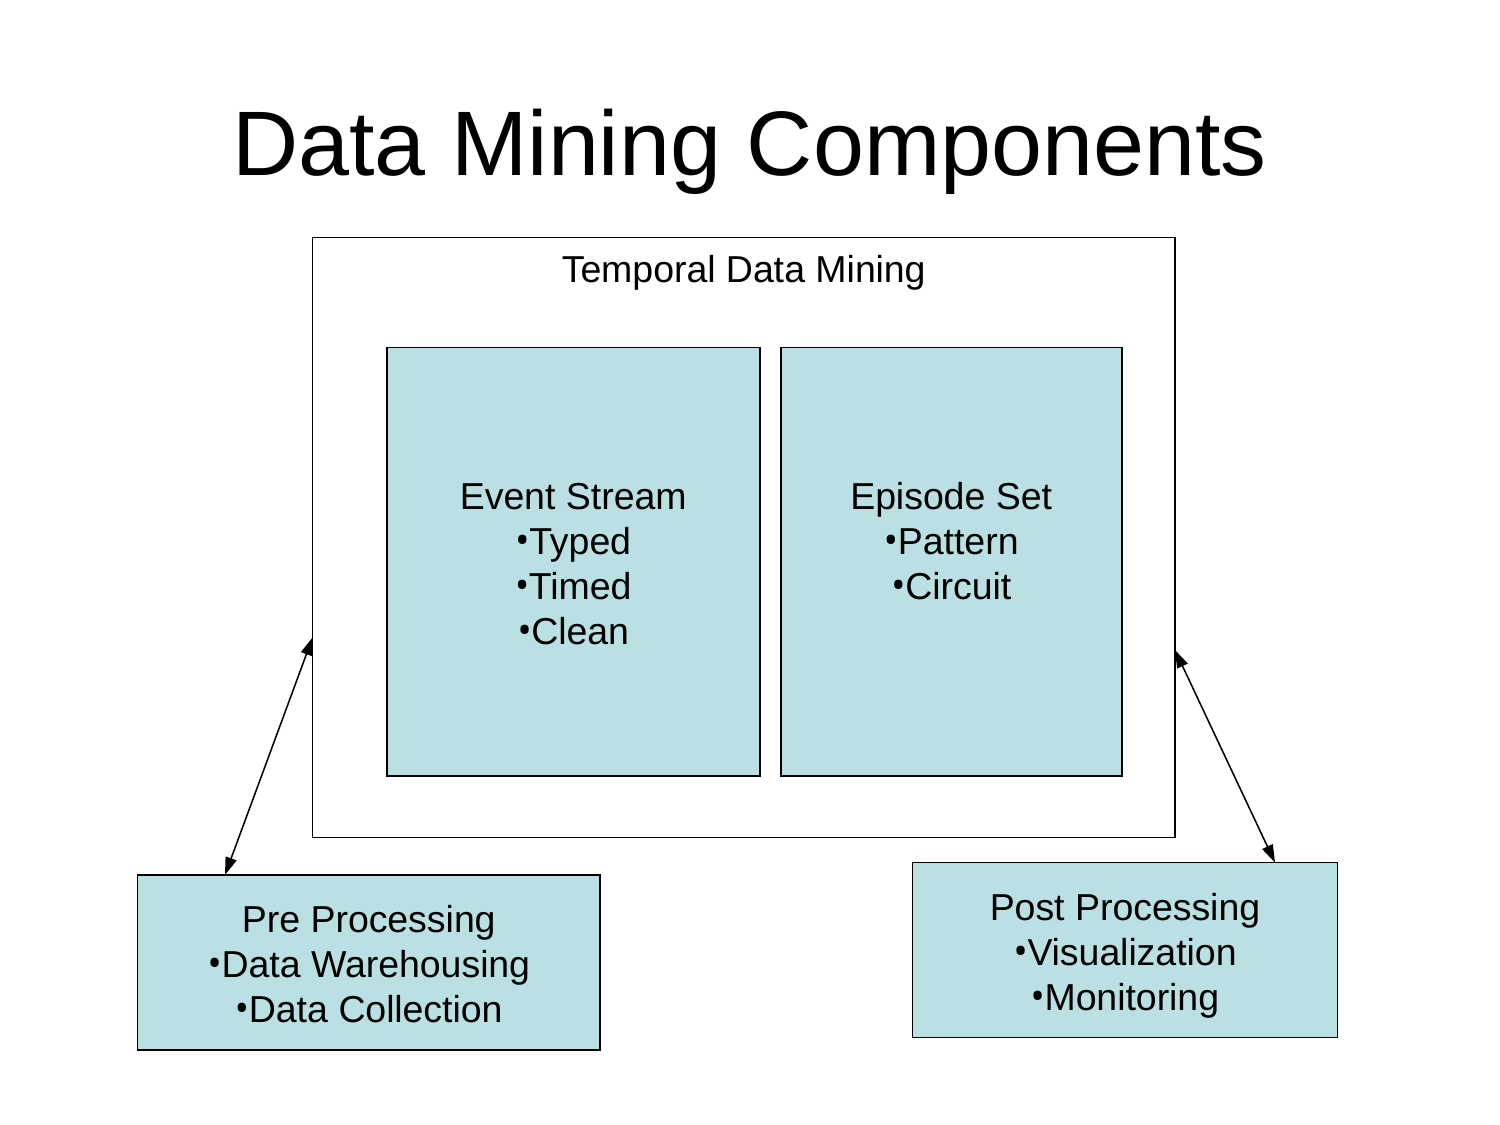

# Data Mining Components
Temporal Data Mining
Event Stream
Typed
Timed
Clean
Episode Set
Pattern
Circuit
Post Processing
Visualization
Monitoring
Pre Processing
Data Warehousing
Data Collection